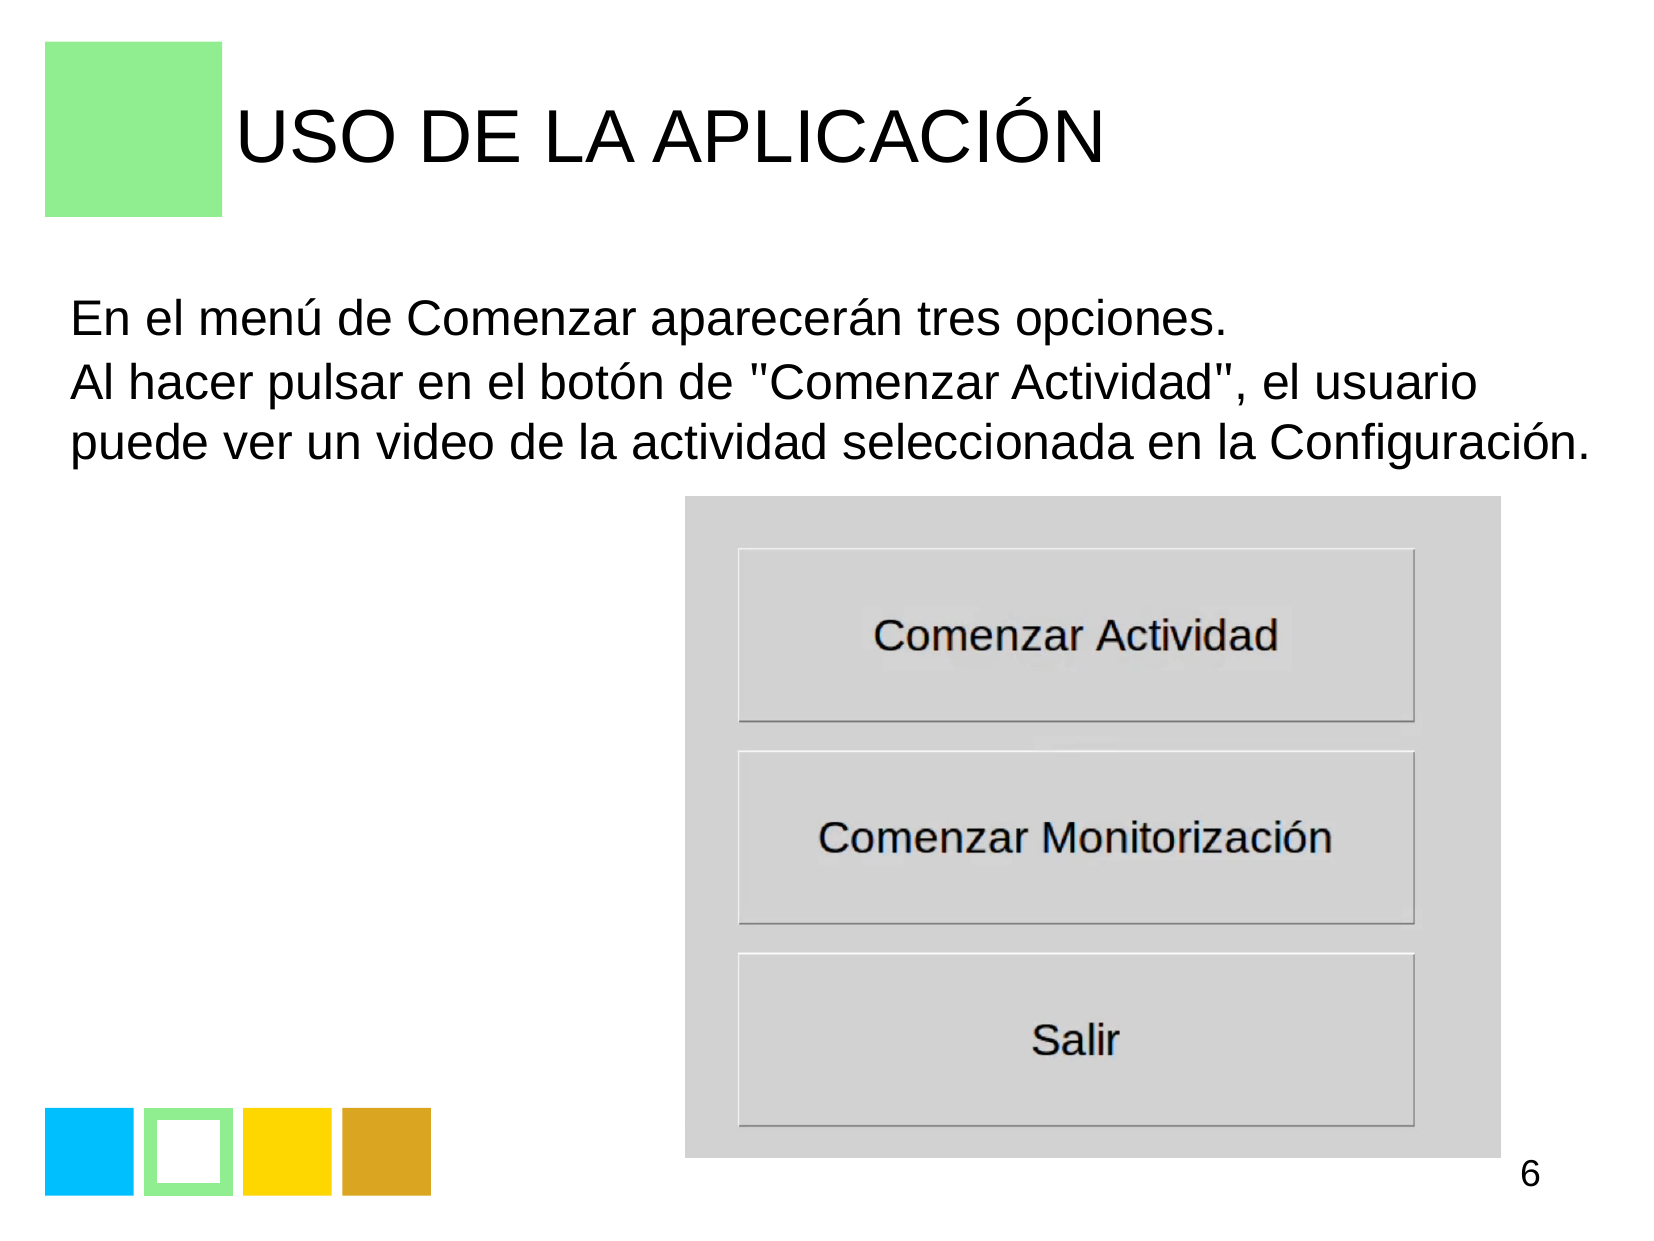

# USO DE LA APLICACIÓN
En el menú de Comenzar aparecerán tres opciones.
Al hacer pulsar en el botón de "Comenzar Actividad", el usuario puede ver un video de la actividad seleccionada en la Configuración.